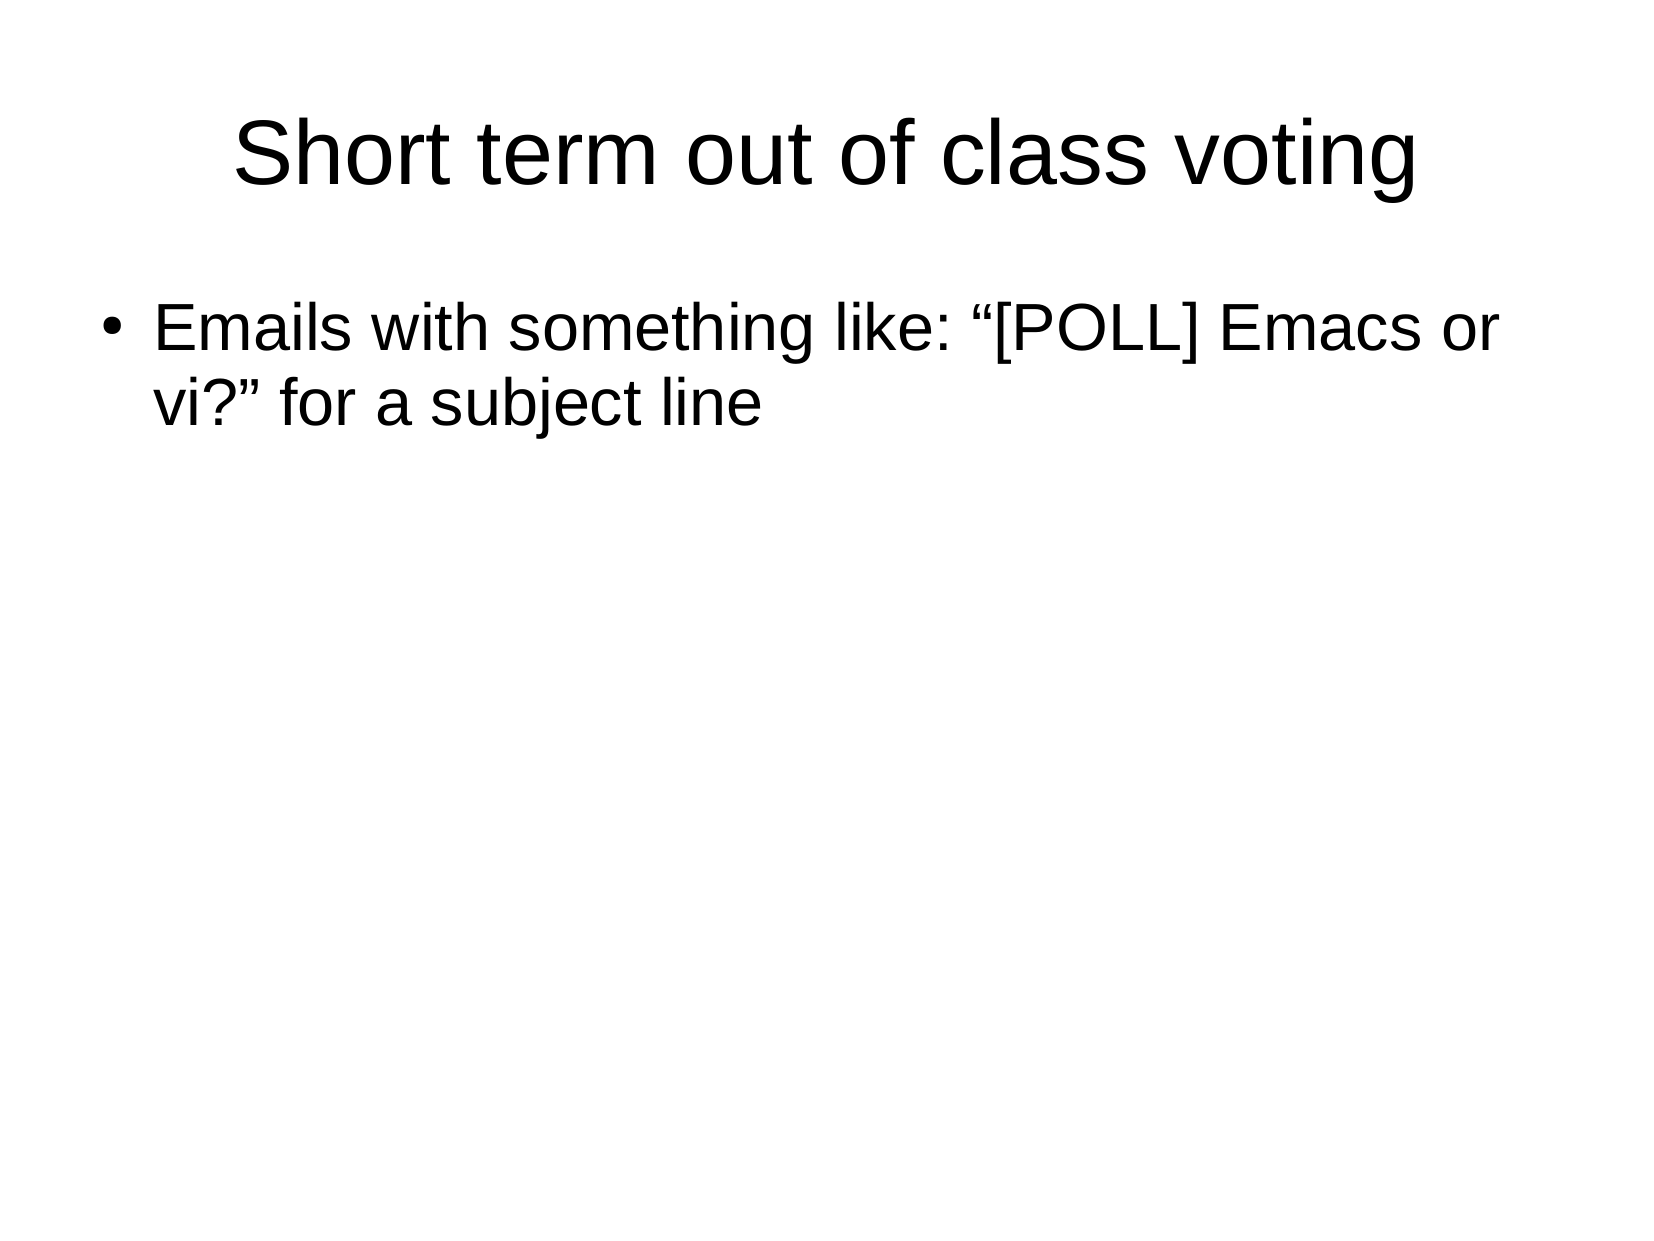

# Short term out of class voting
Emails with something like: “[POLL] Emacs or vi?” for a subject line